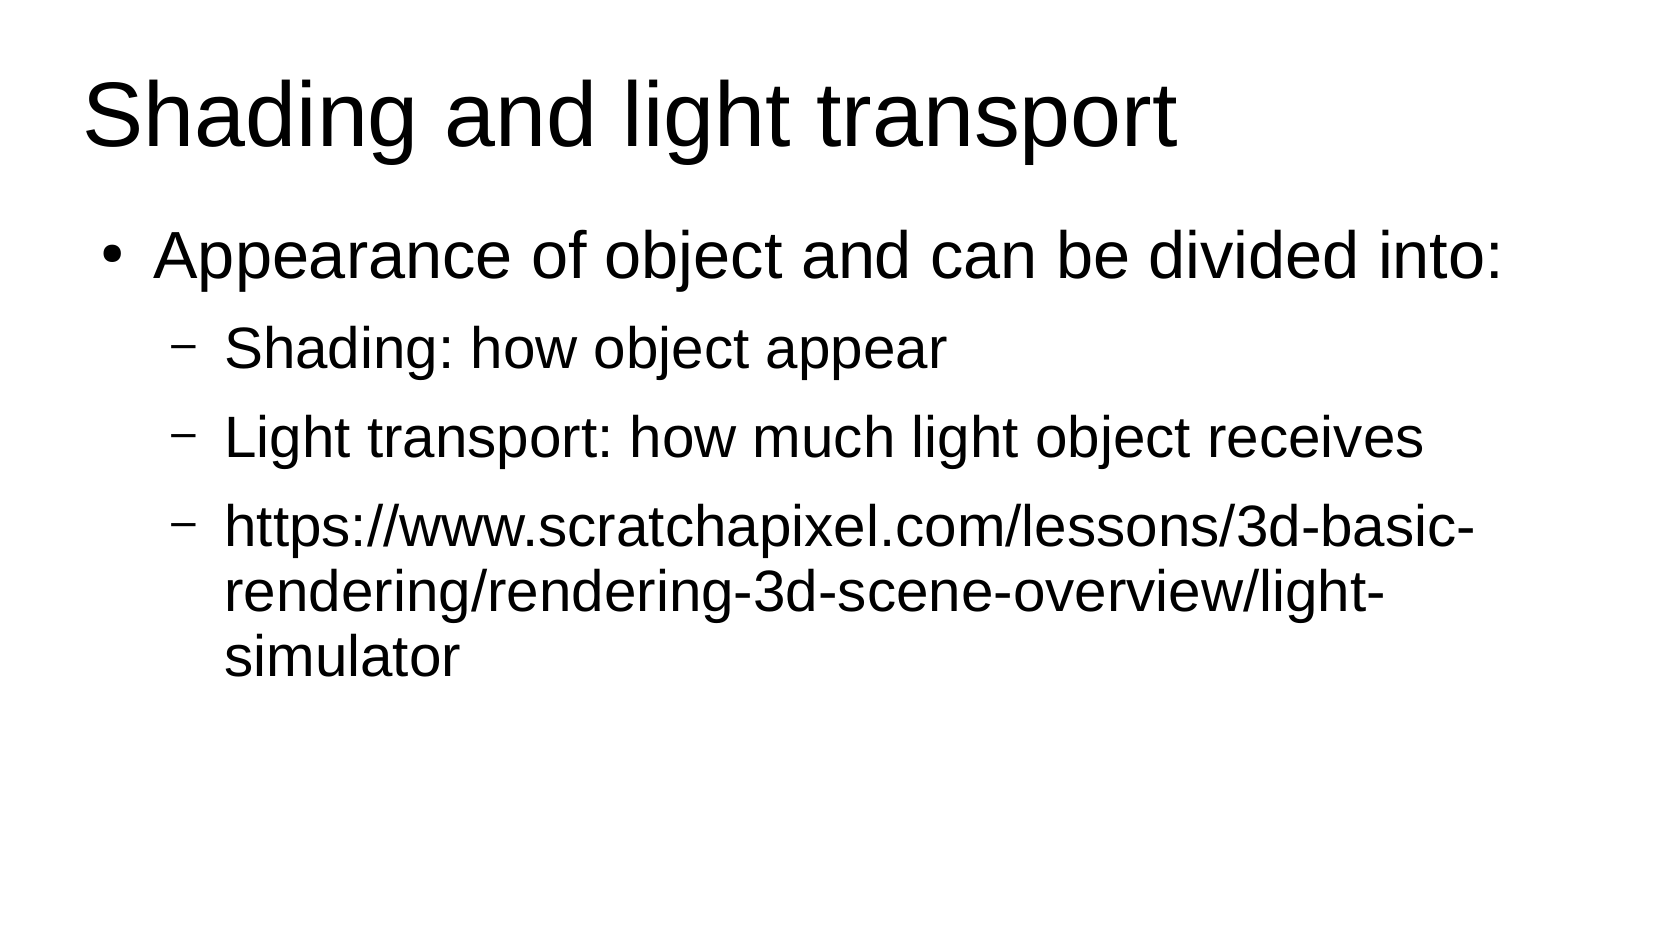

# Shading and light transport
Appearance of object and can be divided into:
Shading: how object appear
Light transport: how much light object receives
https://www.scratchapixel.com/lessons/3d-basic-rendering/rendering-3d-scene-overview/light-simulator